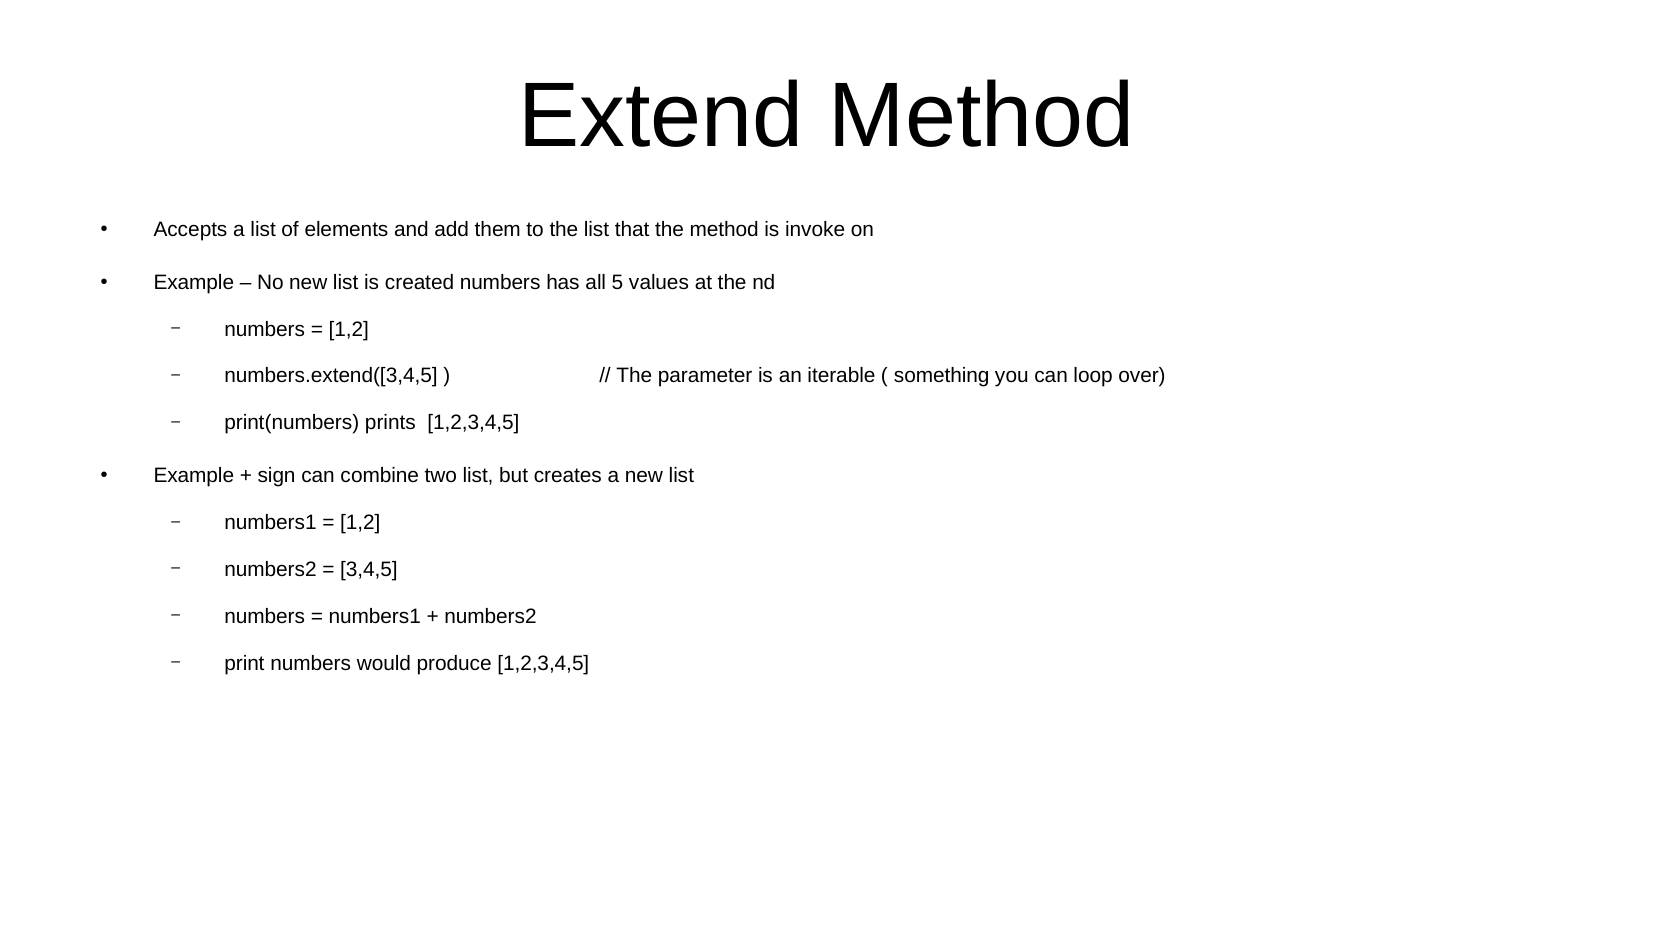

# Extend Method
Accepts a list of elements and add them to the list that the method is invoke on
Example – No new list is created numbers has all 5 values at the nd
numbers = [1,2]
numbers.extend([3,4,5] )		// The parameter is an iterable ( something you can loop over)
print(numbers) prints [1,2,3,4,5]
Example + sign can combine two list, but creates a new list
numbers1 = [1,2]
numbers2 = [3,4,5]
numbers = numbers1 + numbers2
print numbers would produce [1,2,3,4,5]